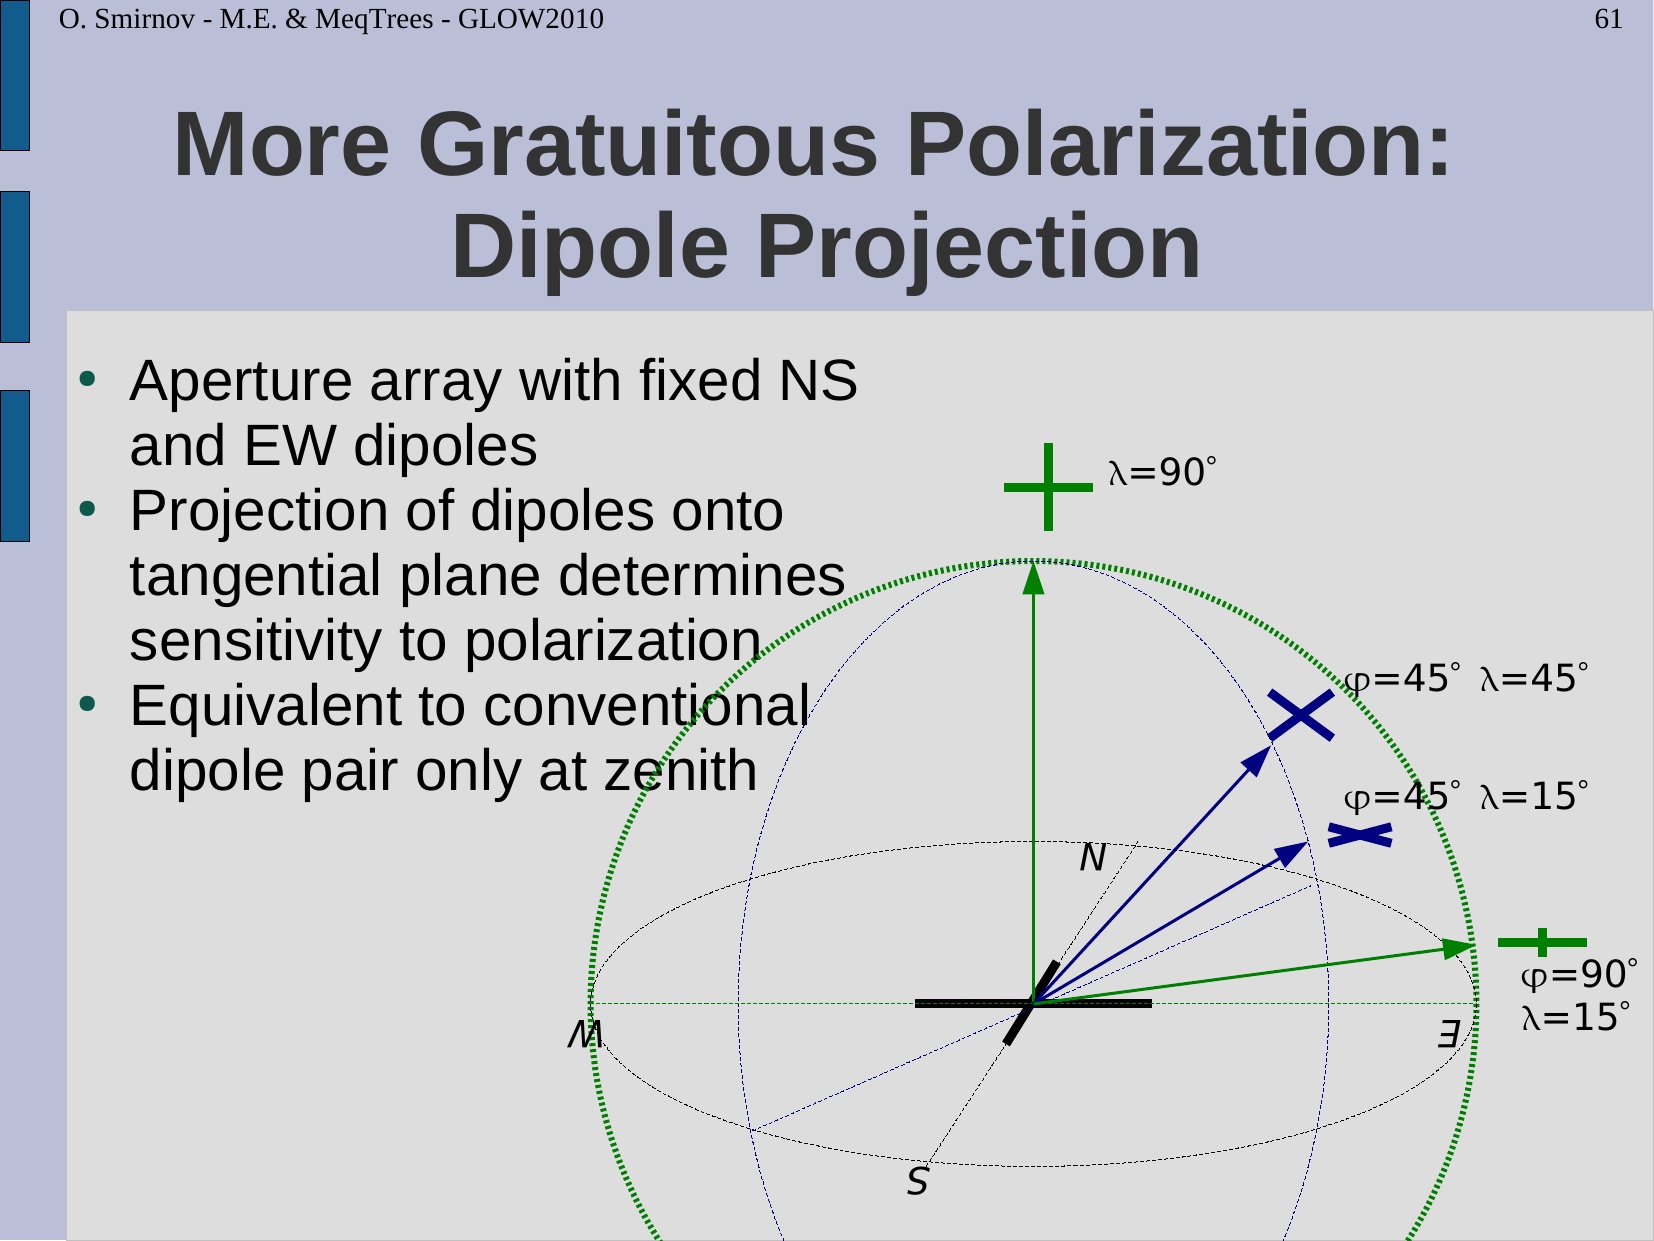

O. Smirnov - M.E. & MeqTrees - GLOW2010
61
# More Gratuitous Polarization: Dipole Projection
Aperture array with fixed NS and EW dipoles
Projection of dipoles onto tangential plane determines sensitivity to polarization
Equivalent to conventional dipole pair only at zenith
=90˚
=45˚ =45˚
=45˚ =15˚
N
=90˚
=15˚
W
E
S